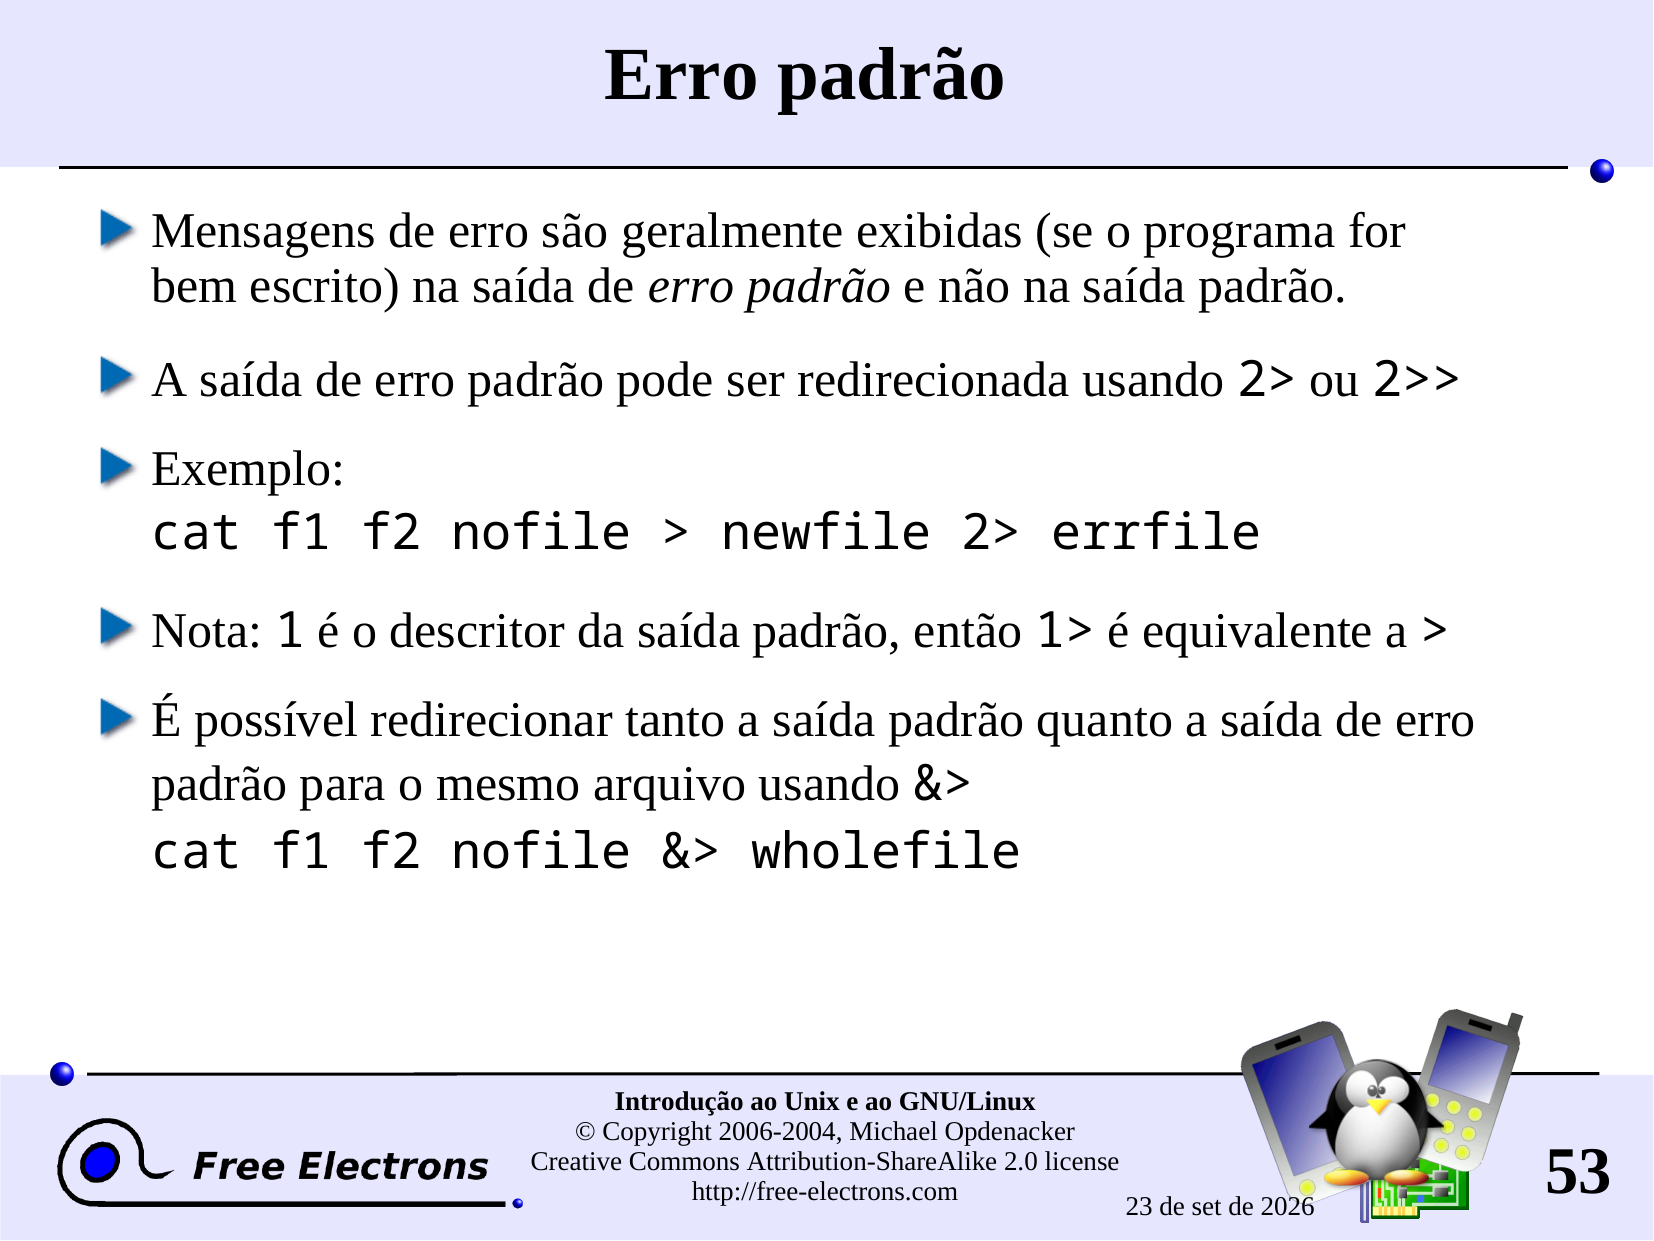

# Erro padrão
Mensagens de erro são geralmente exibidas (se o programa for bem escrito) na saída de erro padrão e não na saída padrão.
A saída de erro padrão pode ser redirecionada usando 2> ou 2>>
Exemplo:
cat f1 f2 nofile > newfile 2> errfile
Nota: 1 é o descritor da saída padrão, então 1> é equivalente a >
É possível redirecionar tanto a saída padrão quanto a saída de erro padrão para o mesmo arquivo usando &>
cat f1 f2 nofile &> wholefile